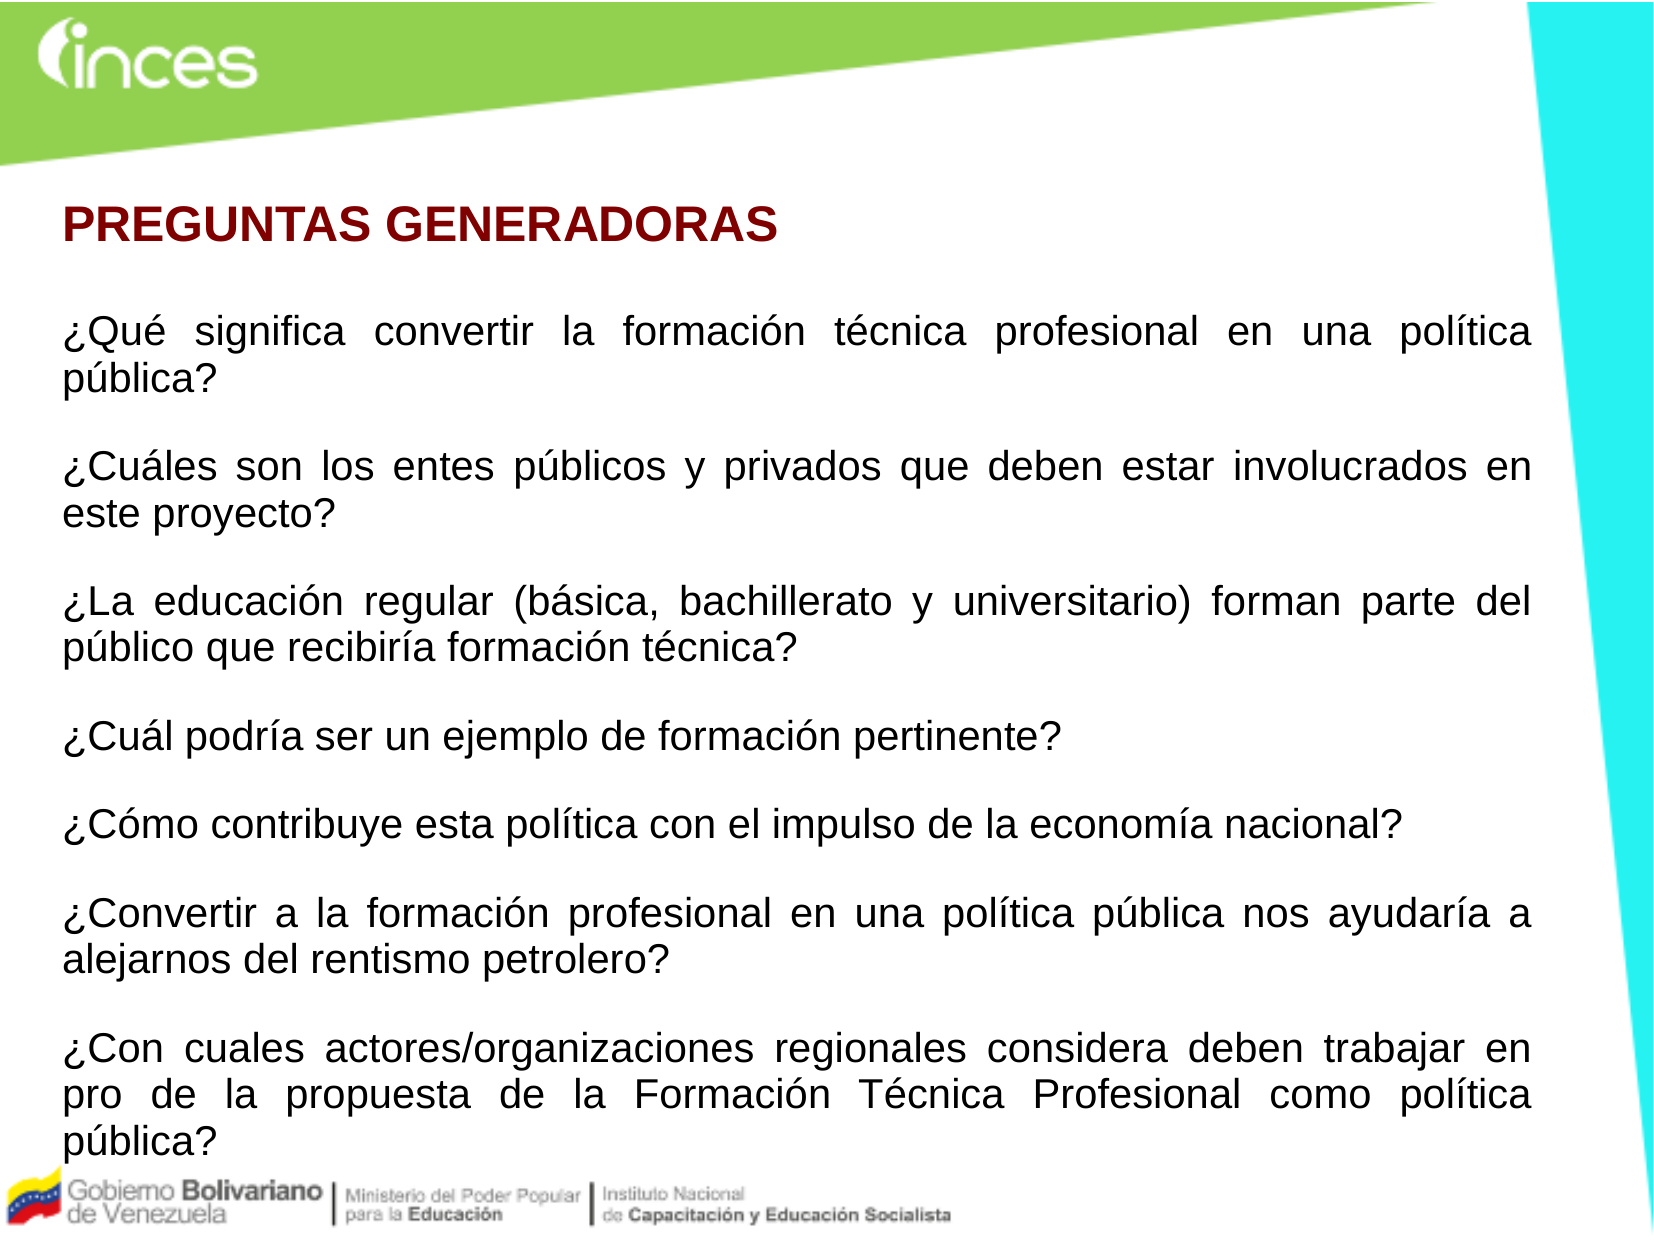

PREGUNTAS GENERADORAS
¿Qué significa convertir la formación técnica profesional en una política pública?
¿Cuáles son los entes públicos y privados que deben estar involucrados en este proyecto?
¿La educación regular (básica, bachillerato y universitario) forman parte del público que recibiría formación técnica?
¿Cuál podría ser un ejemplo de formación pertinente?
¿Cómo contribuye esta política con el impulso de la economía nacional?
¿Convertir a la formación profesional en una política pública nos ayudaría a alejarnos del rentismo petrolero?
¿Con cuales actores/organizaciones regionales considera deben trabajar en pro de la propuesta de la Formación Técnica Profesional como política pública?